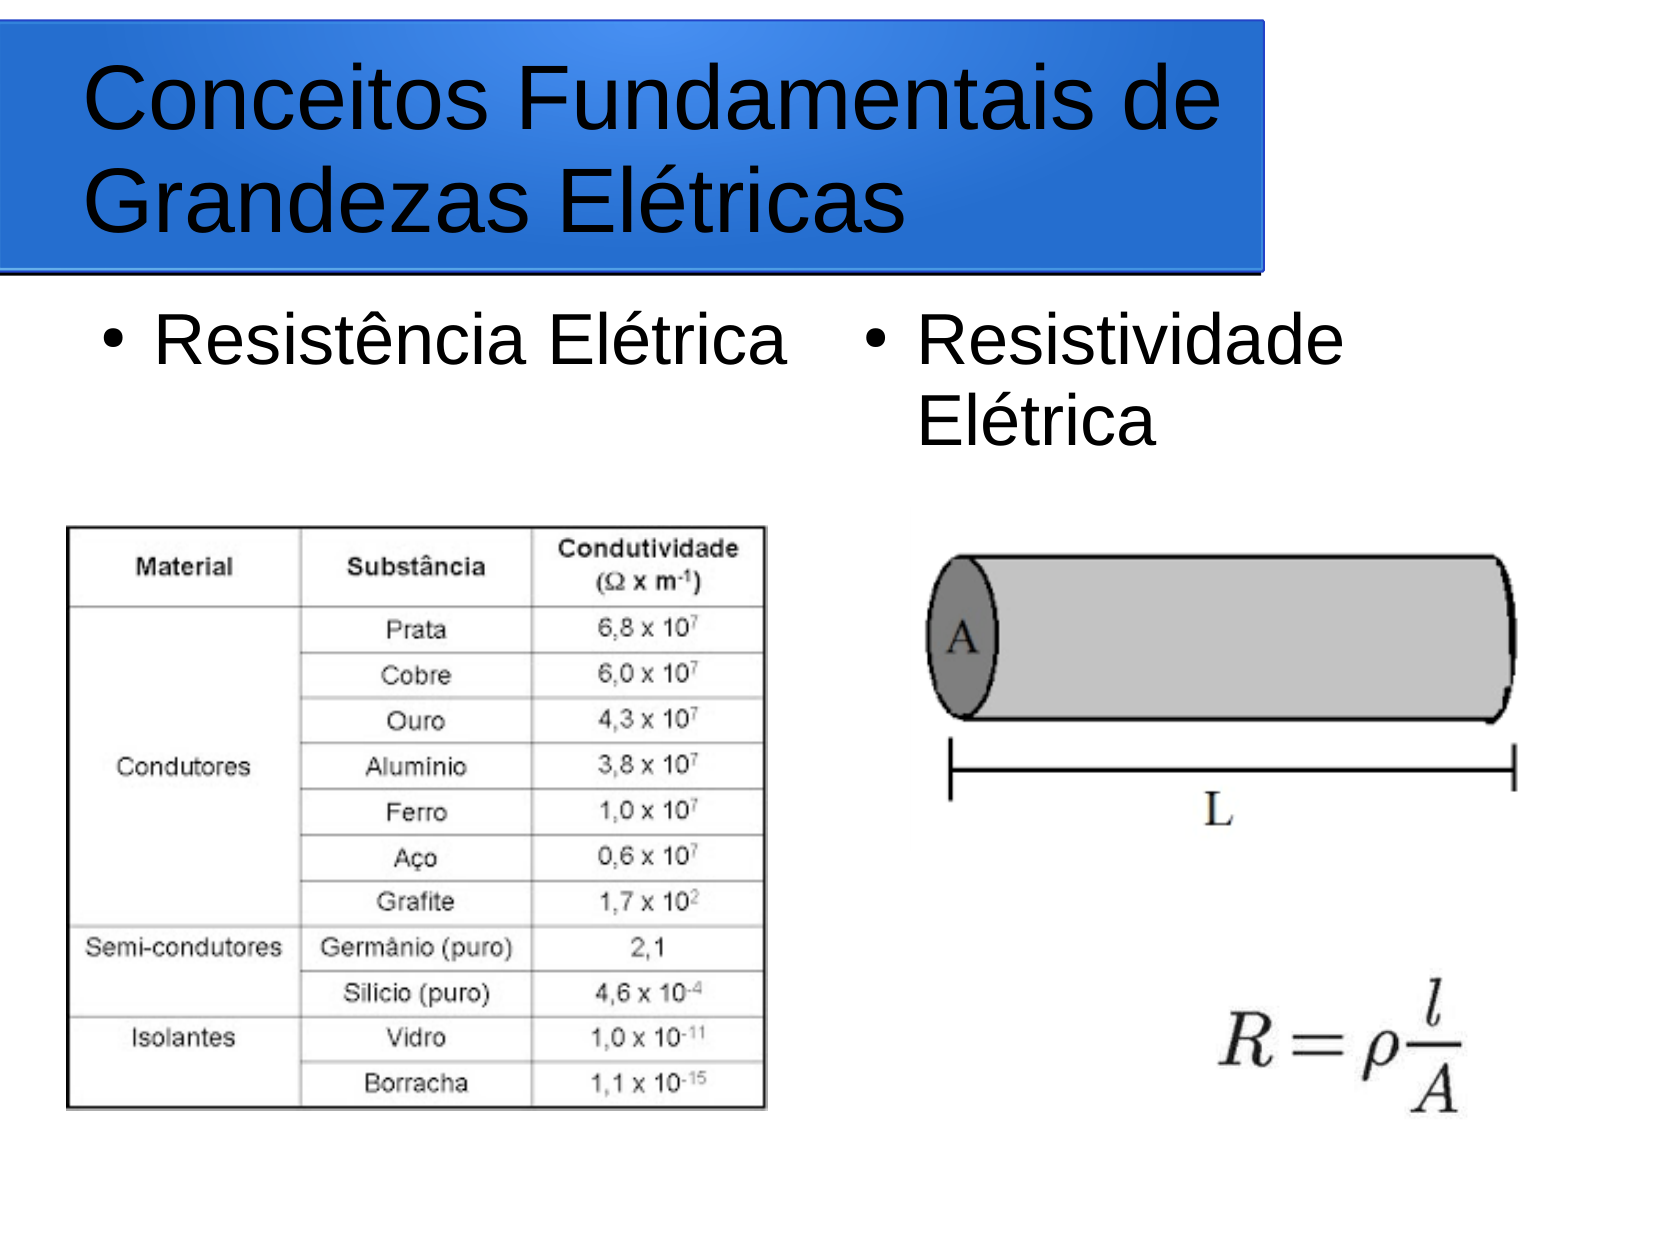

# Conceitos Fundamentais de Grandezas Elétricas
Resistência Elétrica
Resistividade Elétrica